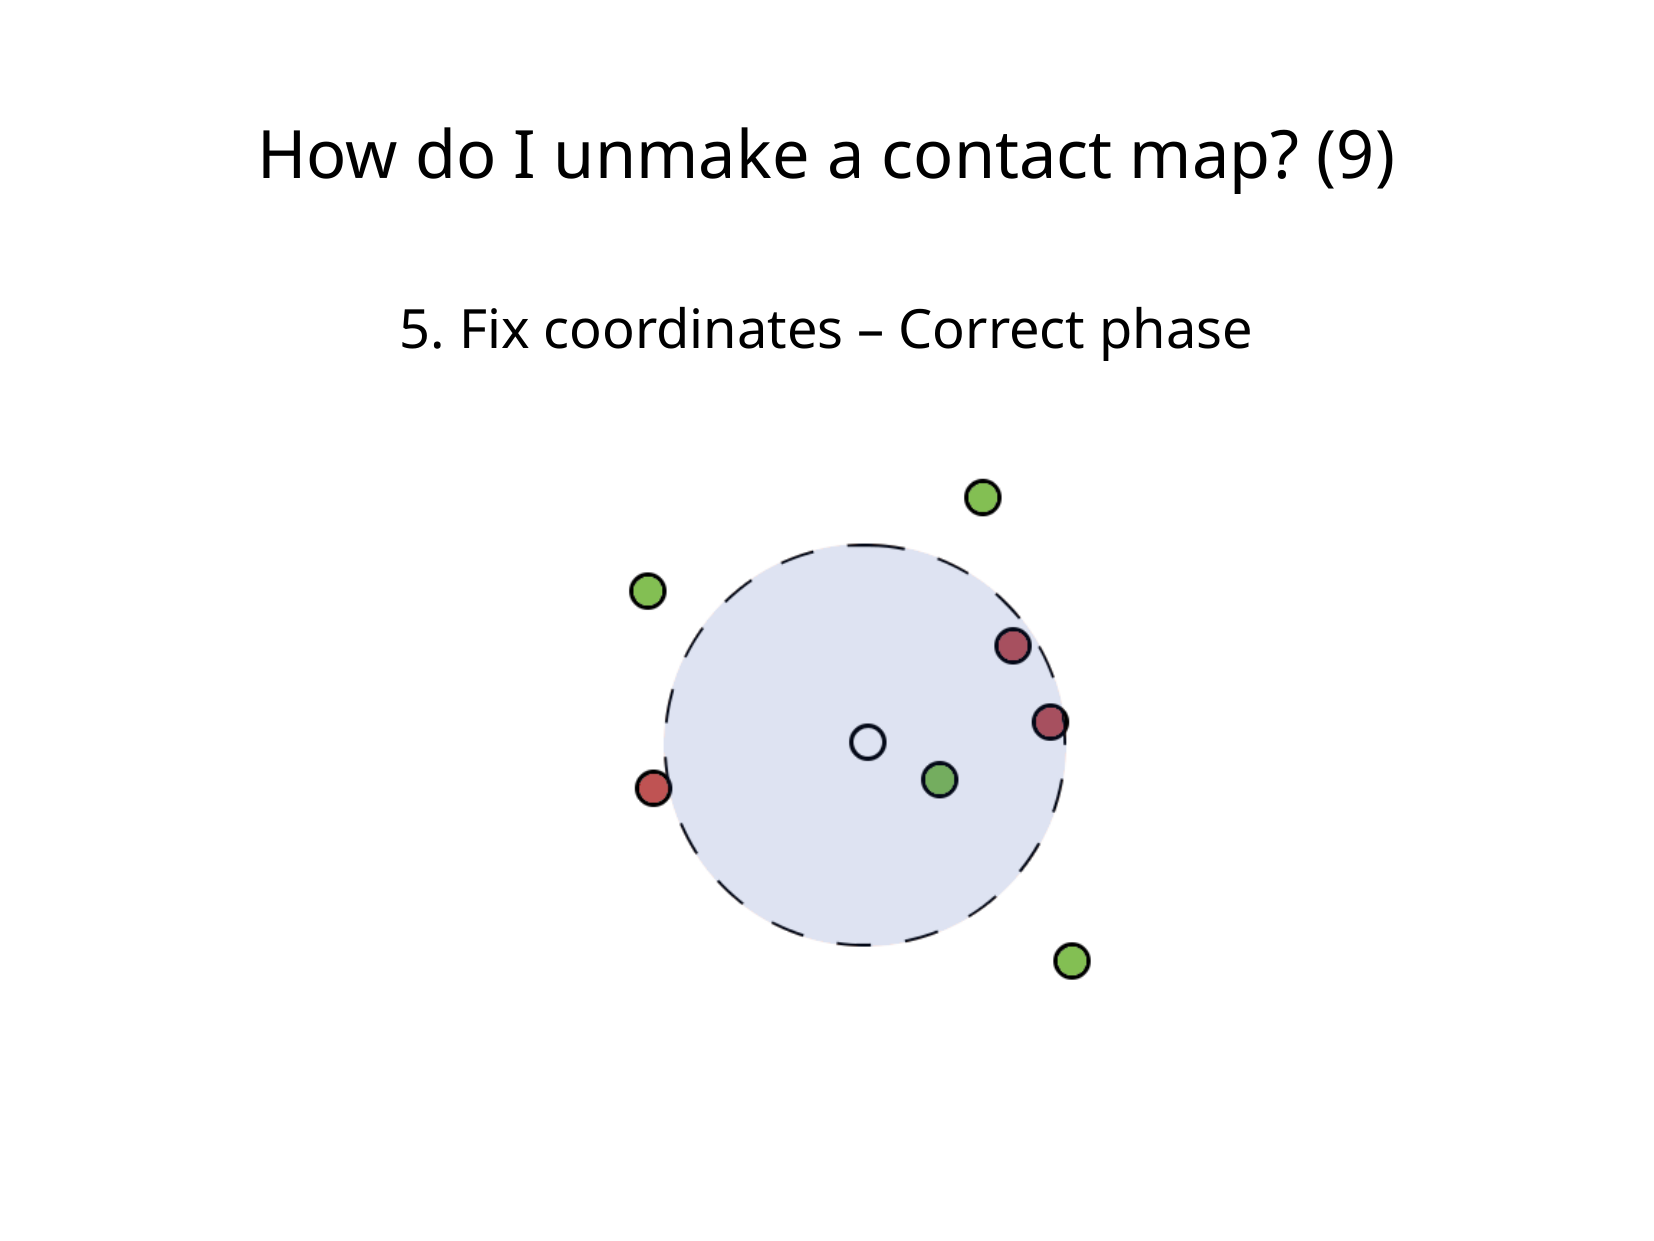

# How do I unmake a contact map? (9)
5. Fix coordinates – Correct phase